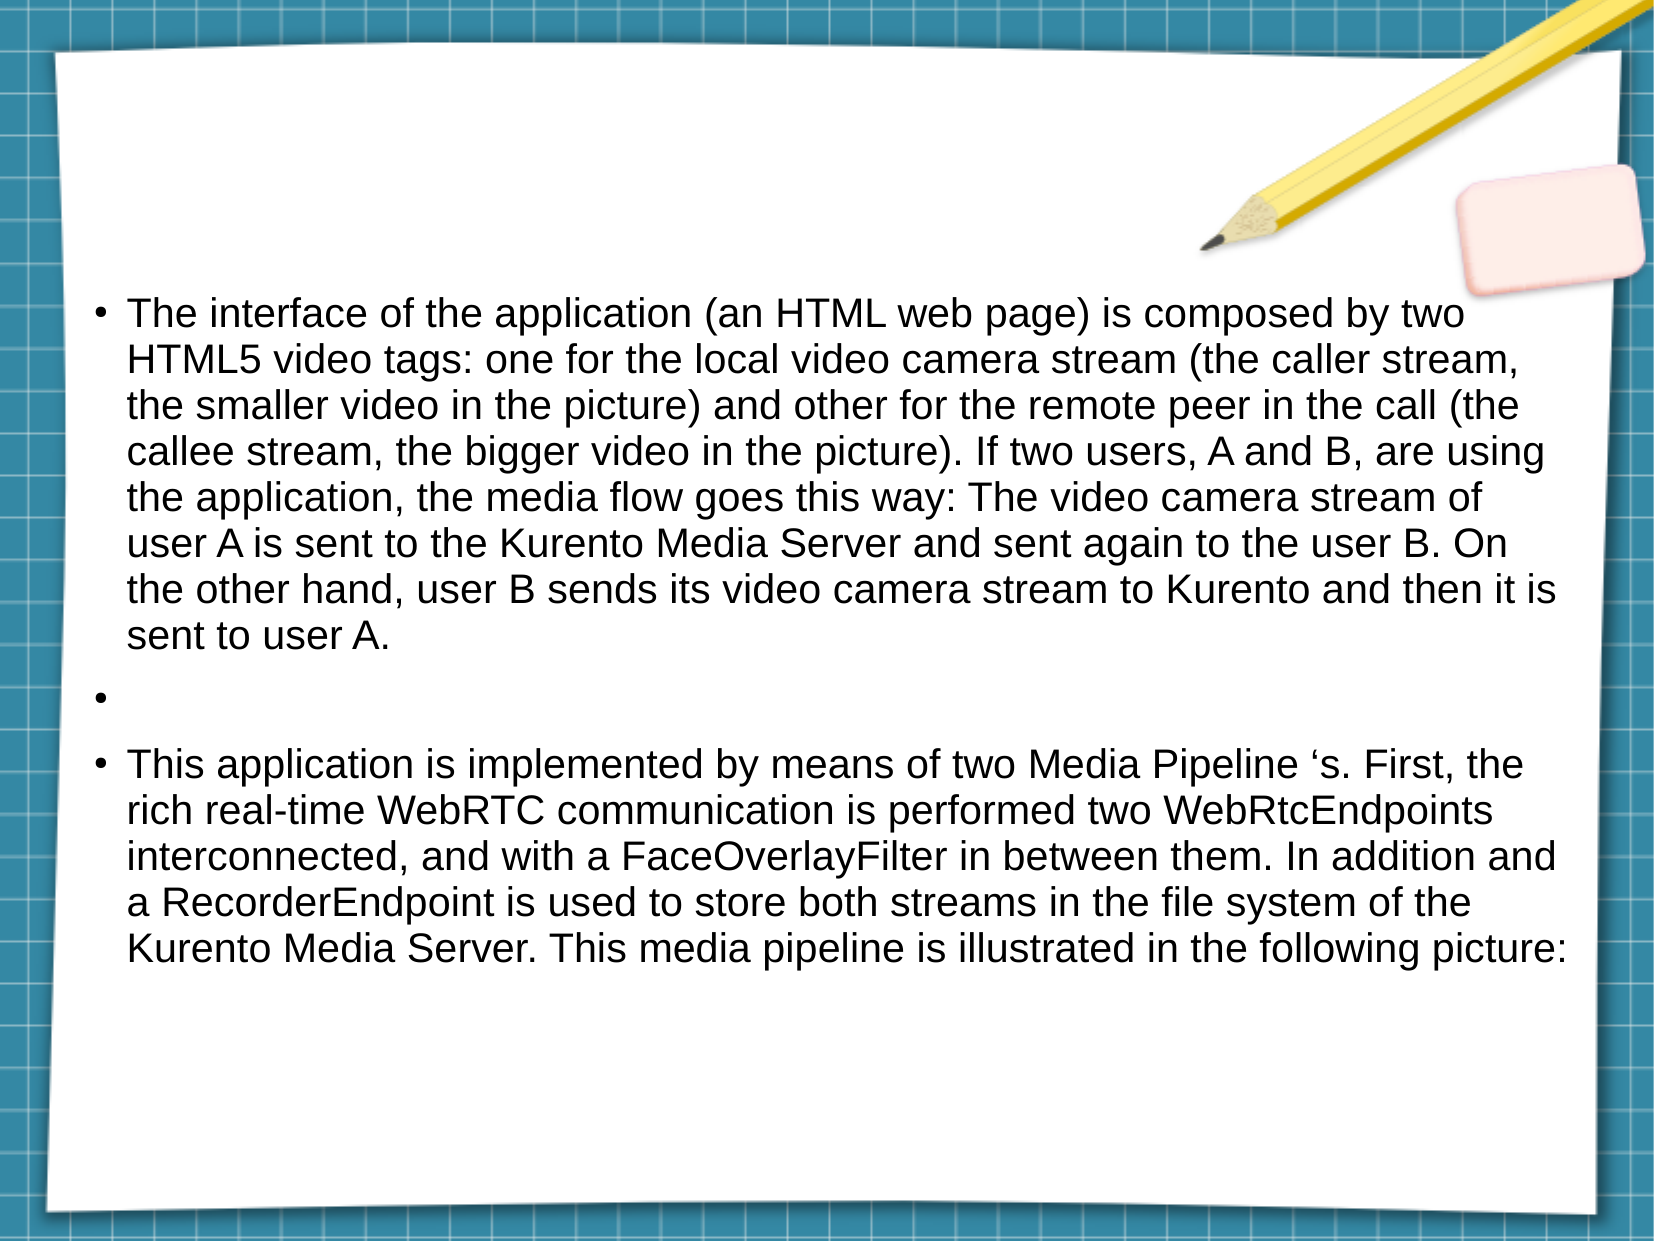

#
The interface of the application (an HTML web page) is composed by two HTML5 video tags: one for the local video camera stream (the caller stream, the smaller video in the picture) and other for the remote peer in the call (the callee stream, the bigger video in the picture). If two users, A and B, are using the application, the media flow goes this way: The video camera stream of user A is sent to the Kurento Media Server and sent again to the user B. On the other hand, user B sends its video camera stream to Kurento and then it is sent to user A.
This application is implemented by means of two Media Pipeline ‘s. First, the rich real-time WebRTC communication is performed two WebRtcEndpoints interconnected, and with a FaceOverlayFilter in between them. In addition and a RecorderEndpoint is used to store both streams in the file system of the Kurento Media Server. This media pipeline is illustrated in the following picture: